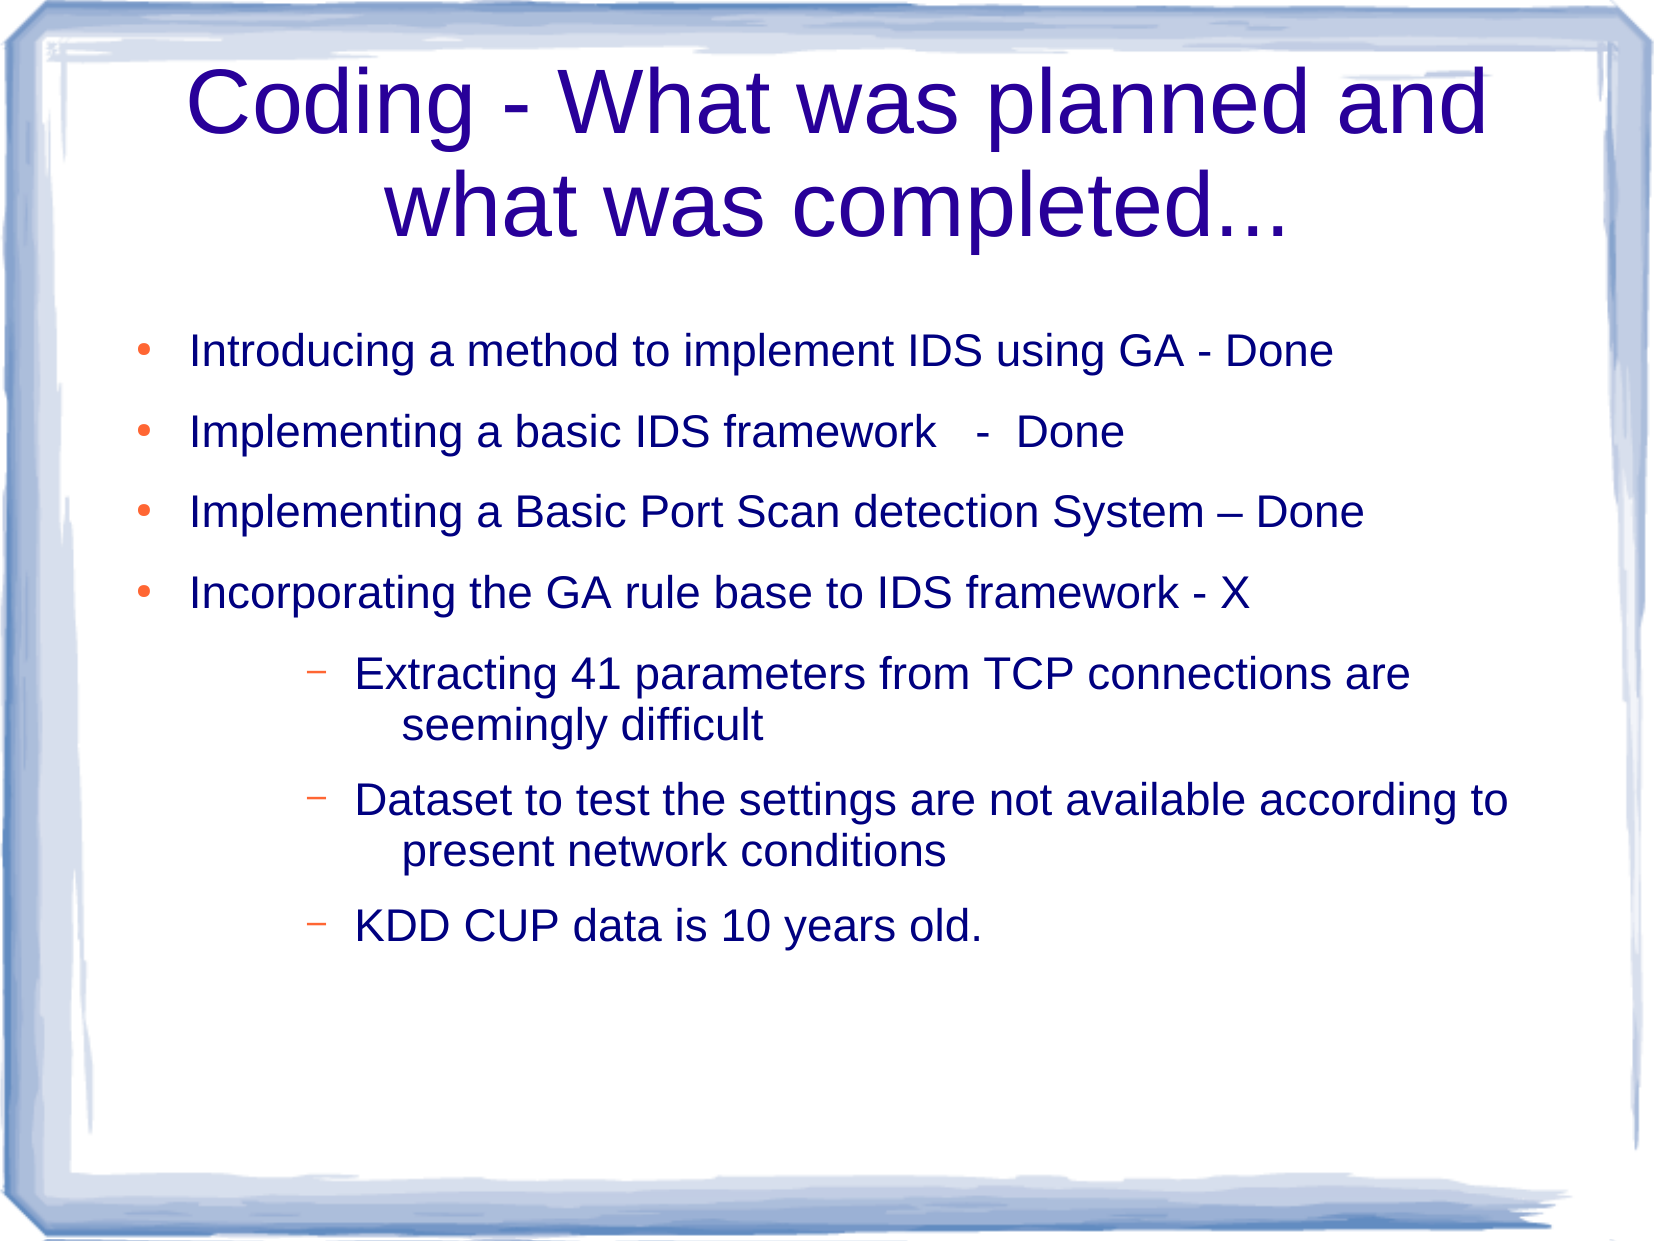

Coding - What was planned and what was completed...
# Introducing a method to implement IDS using GA - Done
Implementing a basic IDS framework - Done
Implementing a Basic Port Scan detection System – Done
Incorporating the GA rule base to IDS framework - X
Extracting 41 parameters from TCP connections are seemingly difficult
Dataset to test the settings are not available according to present network conditions
KDD CUP data is 10 years old.